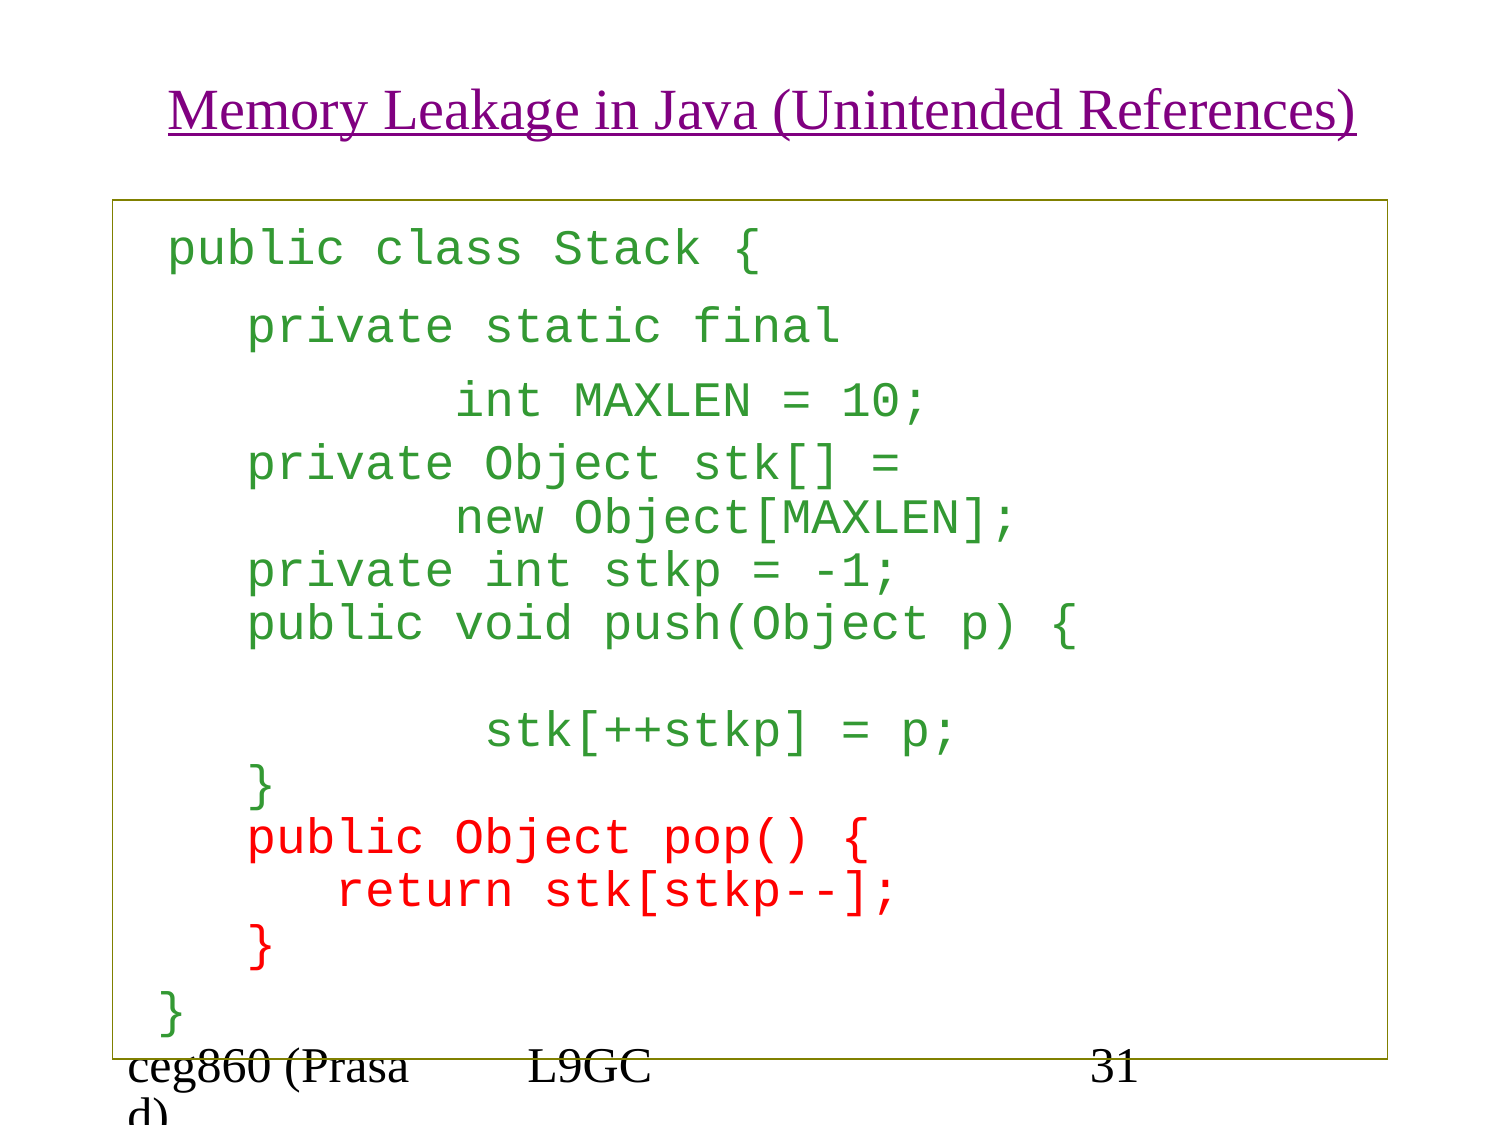

# Memory Leakage in Java (Unintended References)
 public class Stack {
 private static final
 int MAXLEN = 10;
 private Object stk[] =
 new Object[MAXLEN];
 private int stkp = -1;
 public void push(Object p) {
 stk[++stkp] = p;
 }
 public Object pop() {
 return stk[stkp--];
 }
 }
ceg860 (Prasad)
L9GC
31